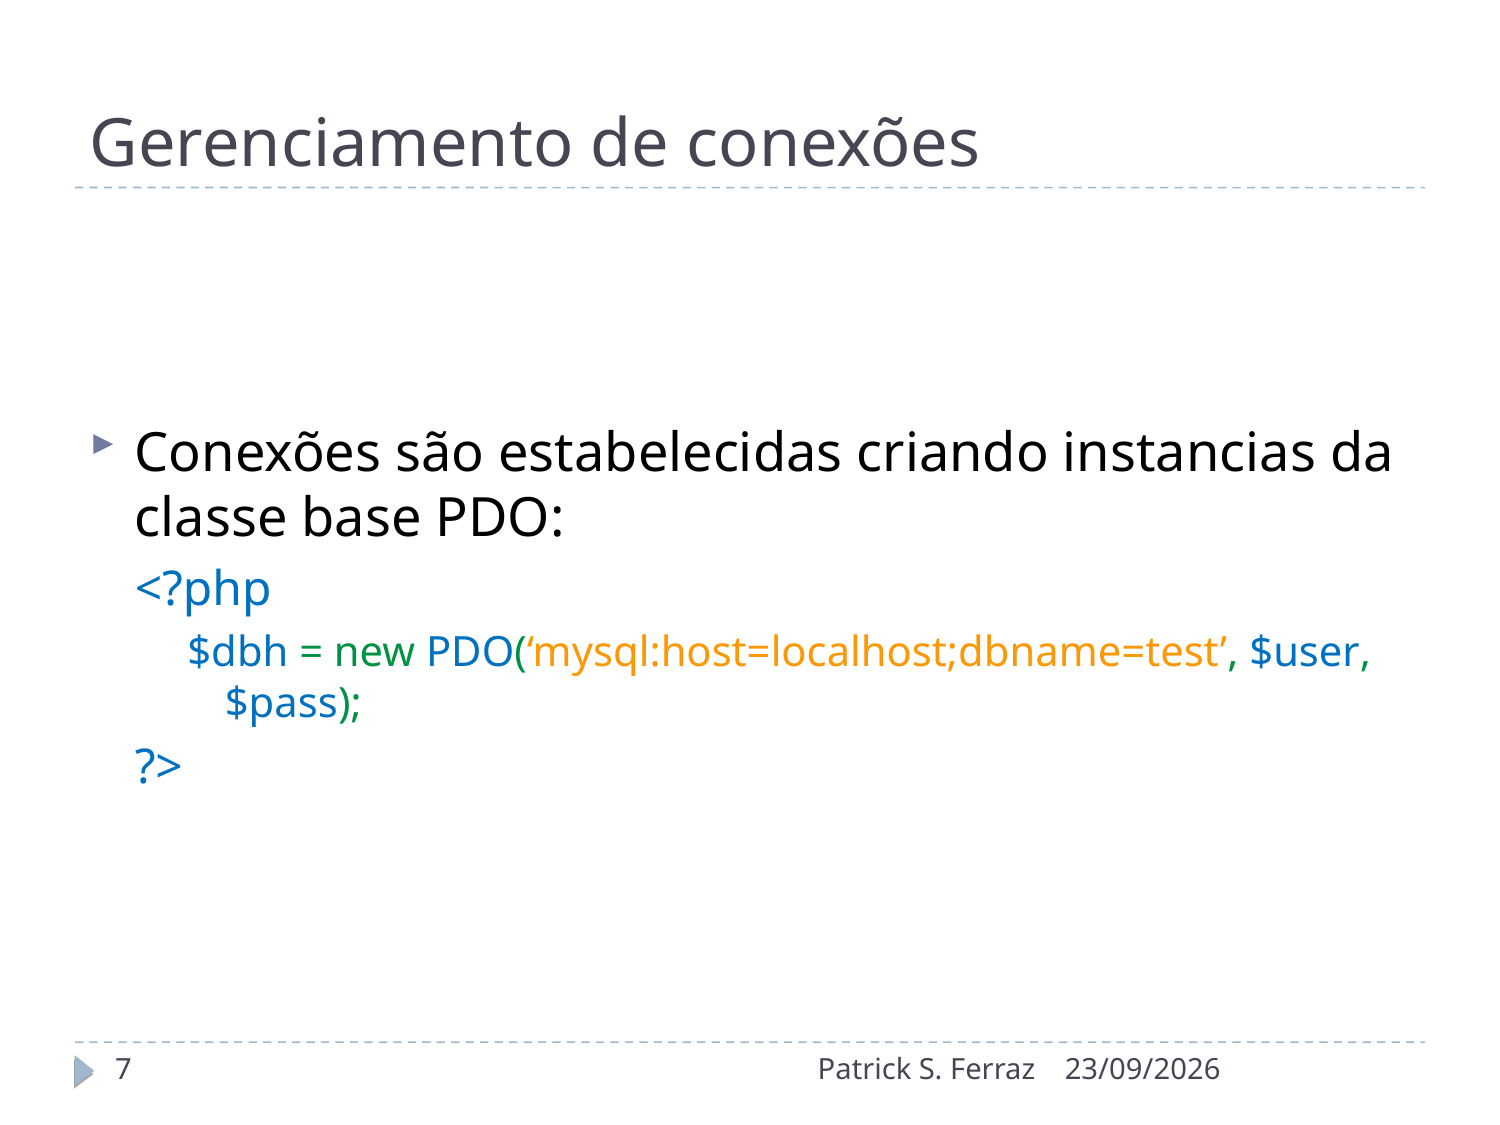

# Gerenciamento de conexões
Conexões são estabelecidas criando instancias da classe base PDO:
<?php
$dbh = new PDO(‘mysql:host=localhost;dbname=test’, $user, $pass);
?>
Patrick S. Ferraz